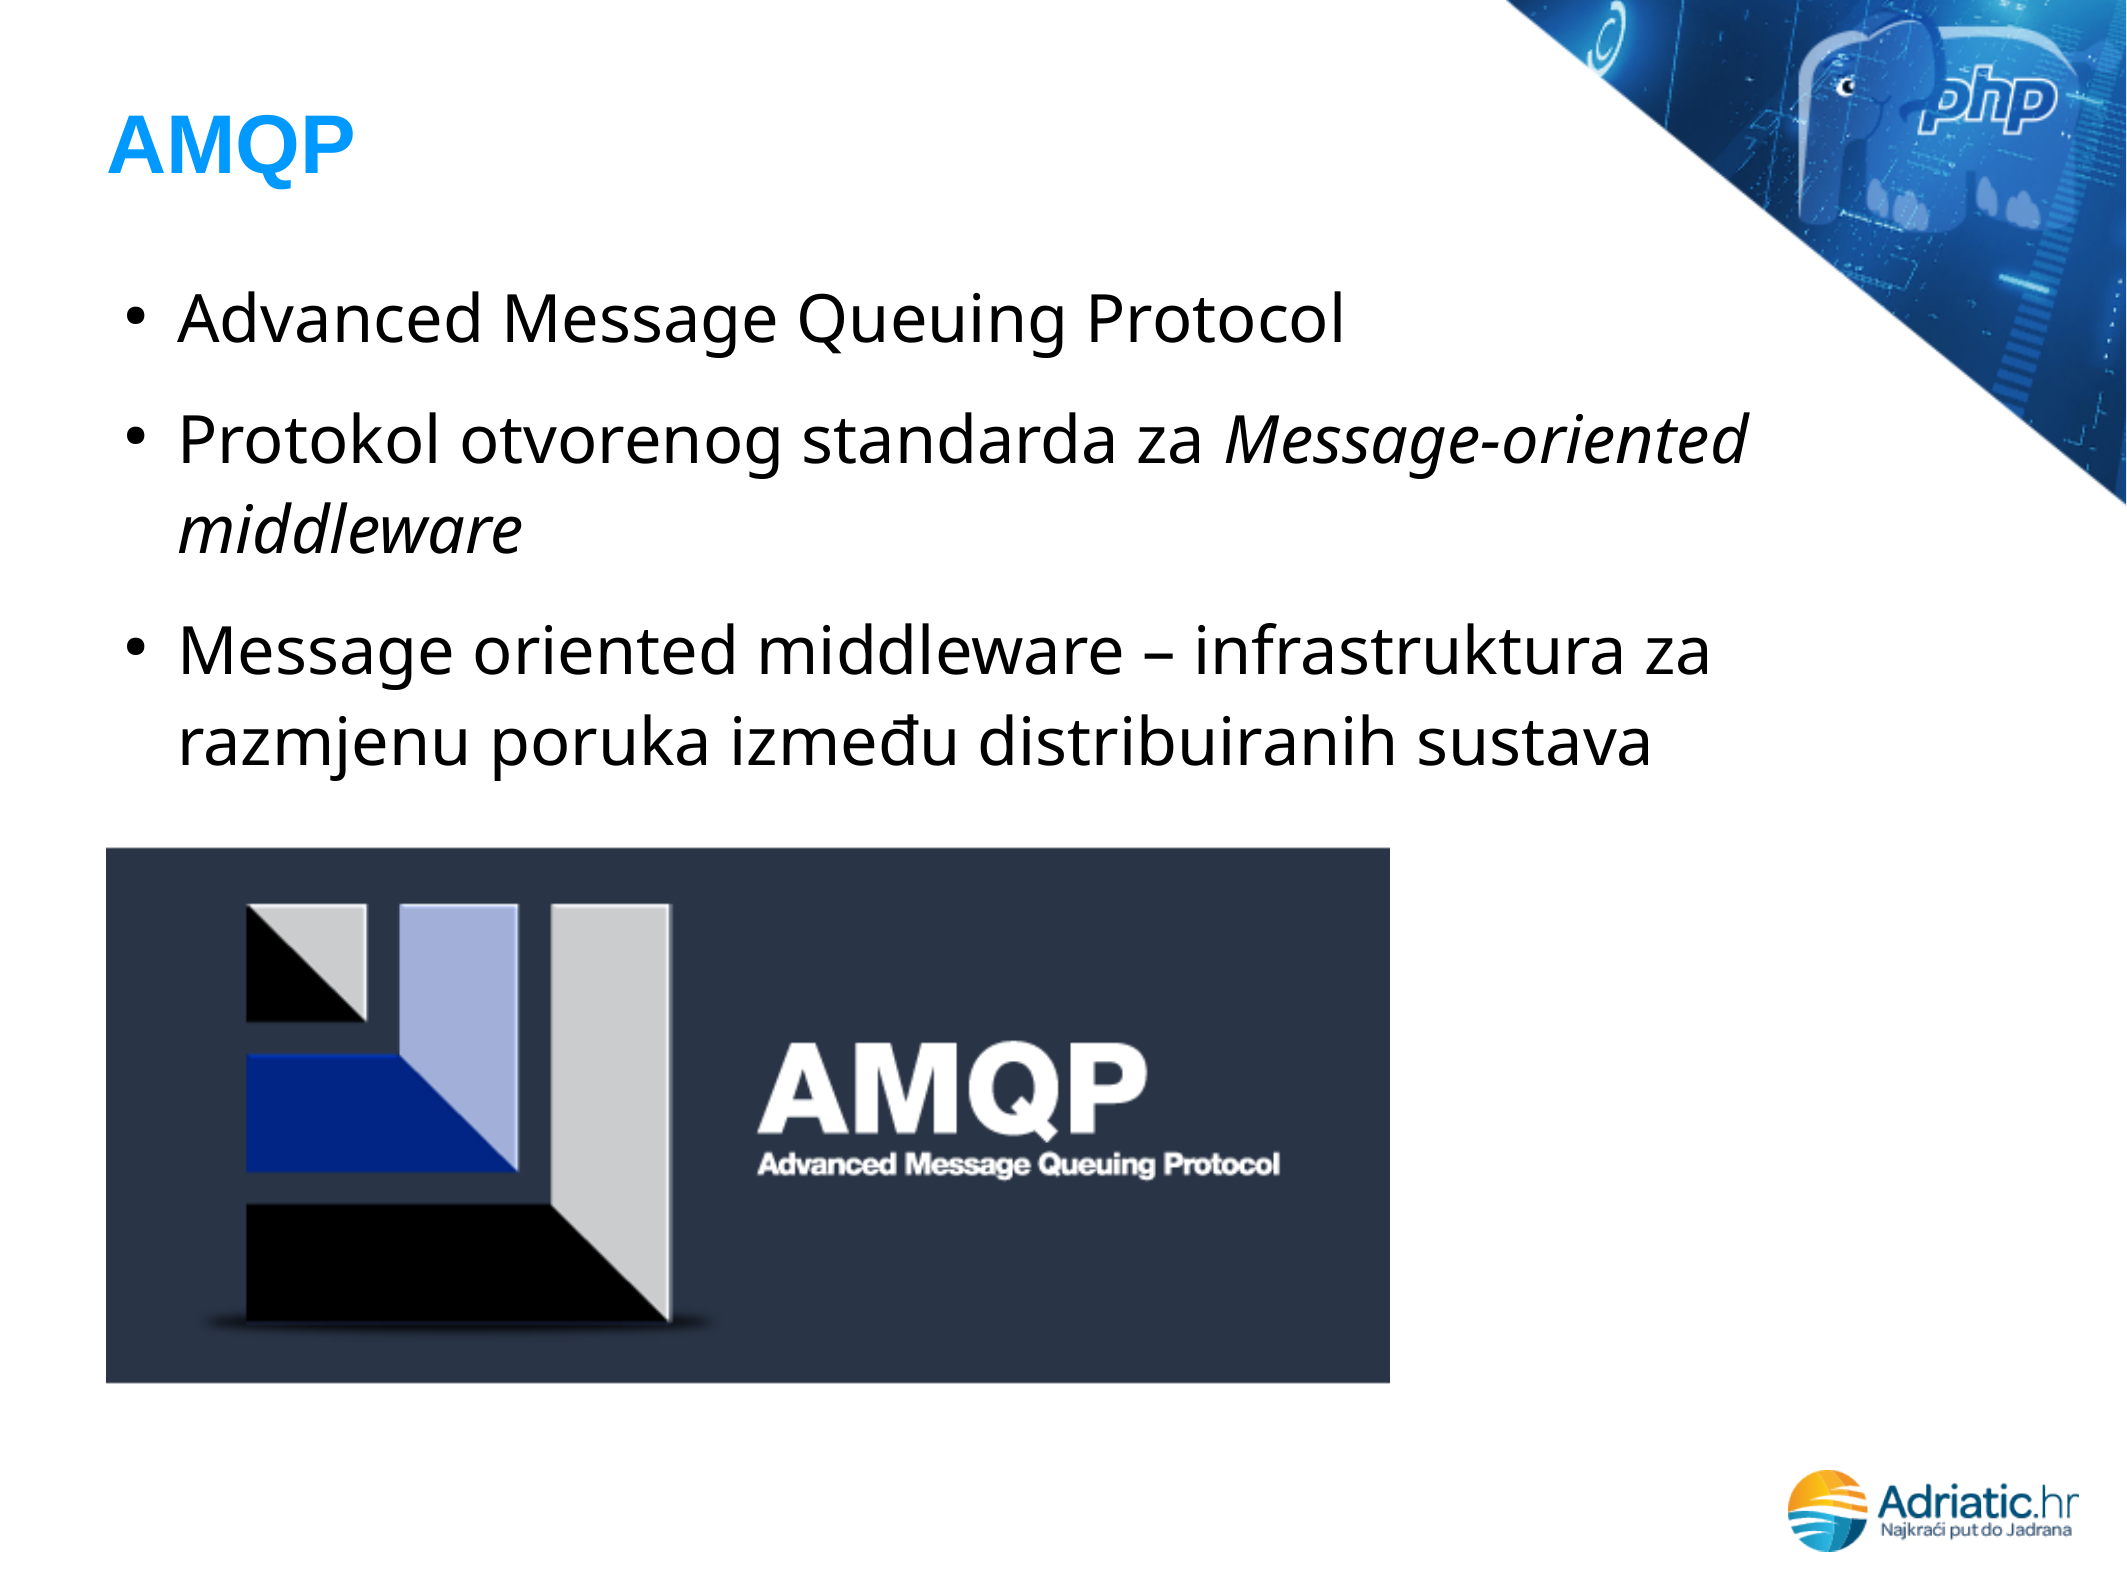

# AMQP
Advanced Message Queuing Protocol
Protokol otvorenog standarda za Message-oriented middleware
Message oriented middleware – infrastruktura za razmjenu poruka između distribuiranih sustava